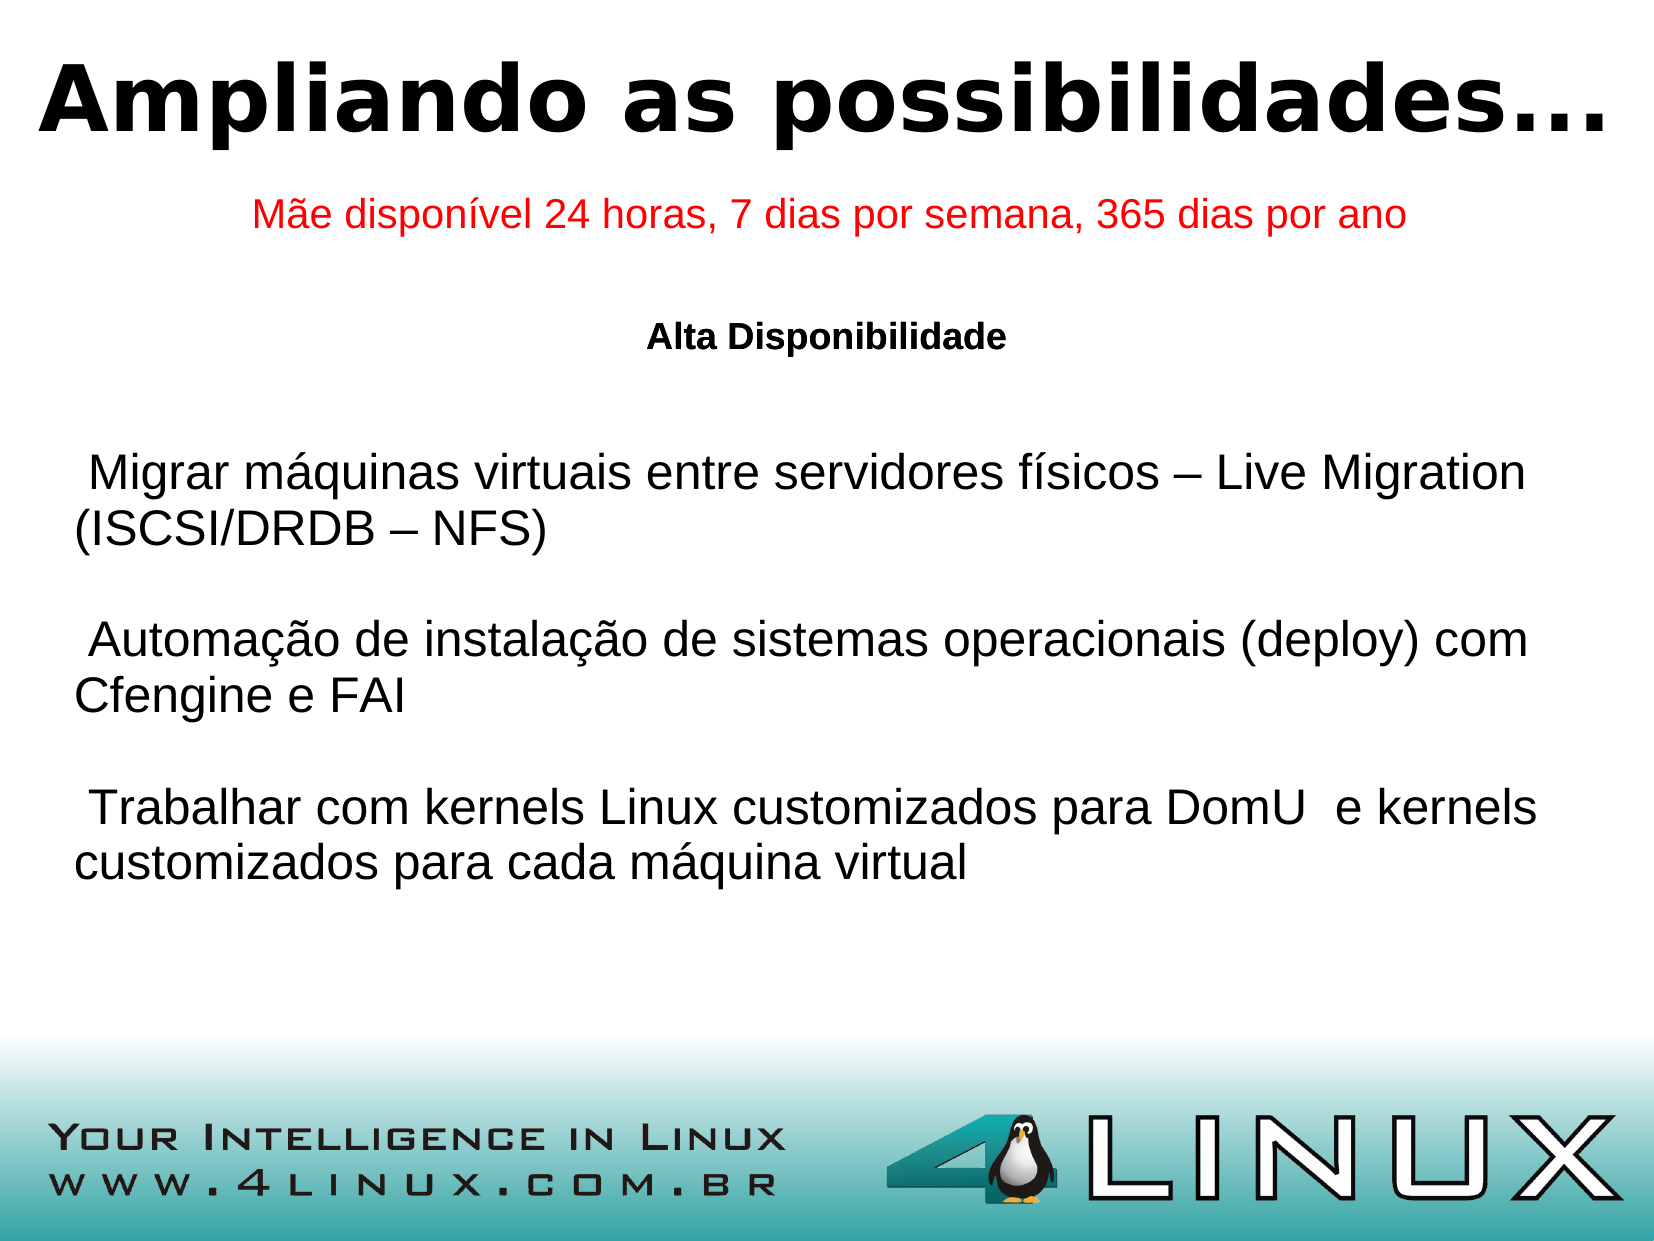

# Ampliando as possibilidades...
Mãe disponível 24 horas, 7 dias por semana, 365 dias por ano
Alta Disponibilidade
Alta Disponibilidade
 Migrar máquinas virtuais entre servidores físicos – Live Migration (ISCSI/DRDB – NFS)
 Automação de instalação de sistemas operacionais (deploy) com Cfengine e FAI
 Trabalhar com kernels Linux customizados para DomU e kernels customizados para cada máquina virtual